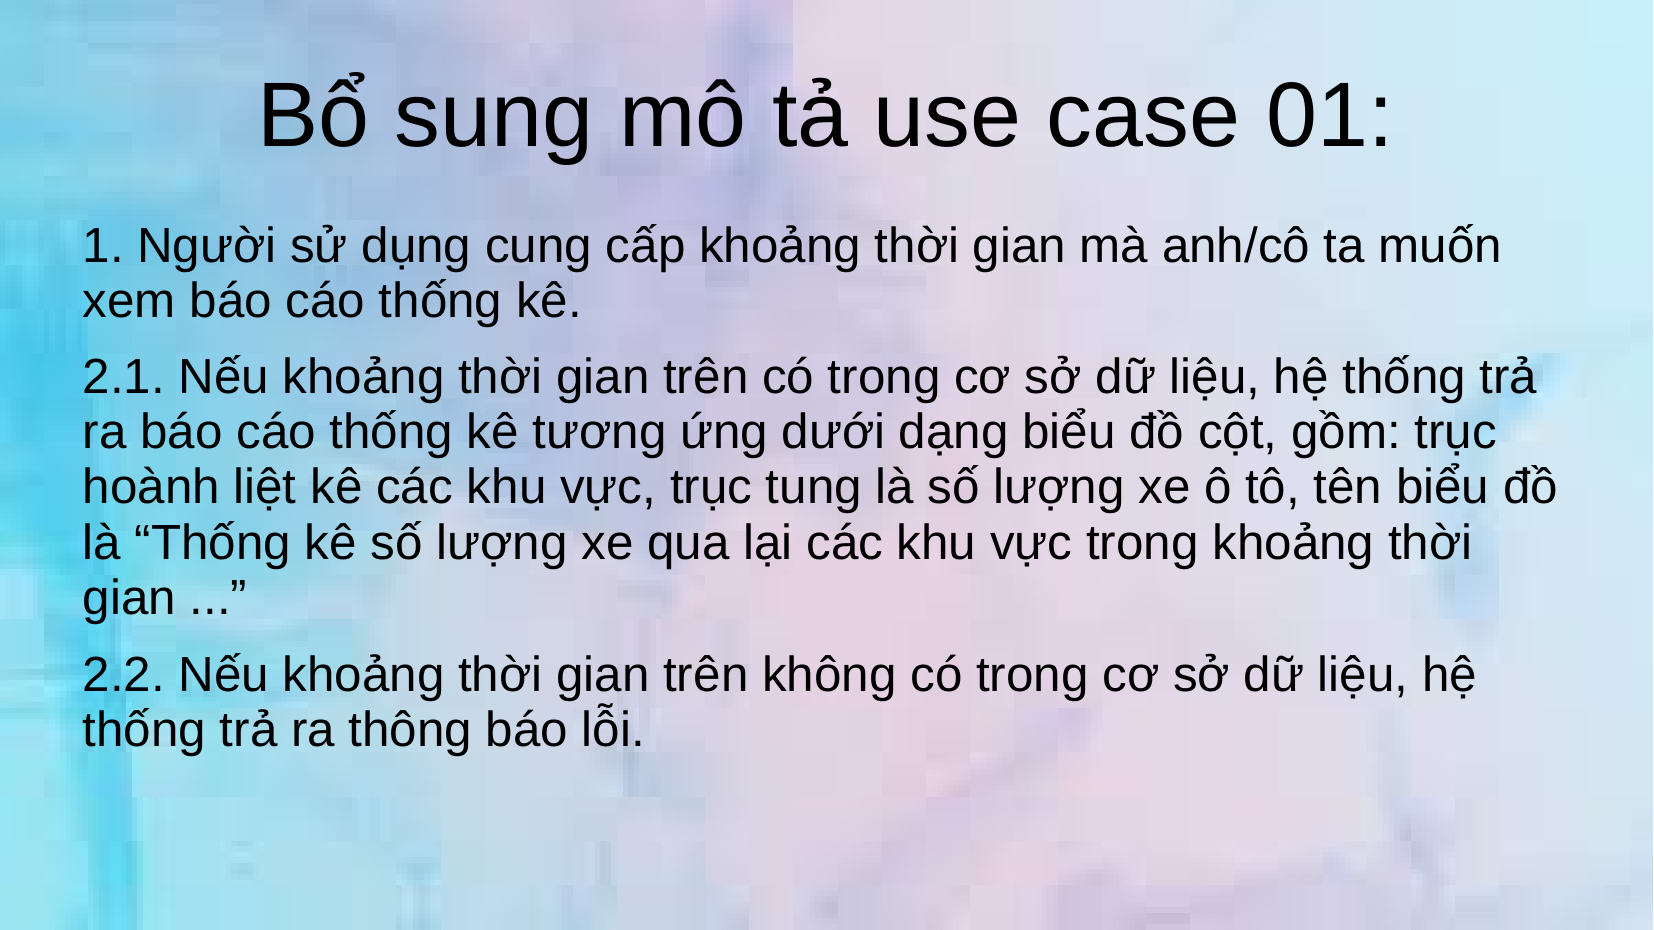

# Bổ sung mô tả use case 01:
1. Người sử dụng cung cấp khoảng thời gian mà anh/cô ta muốn xem báo cáo thống kê.
2.1. Nếu khoảng thời gian trên có trong cơ sở dữ liệu, hệ thống trả ra báo cáo thống kê tương ứng dưới dạng biểu đồ cột, gồm: trục hoành liệt kê các khu vực, trục tung là số lượng xe ô tô, tên biểu đồ là “Thống kê số lượng xe qua lại các khu vực trong khoảng thời gian ...”
2.2. Nếu khoảng thời gian trên không có trong cơ sở dữ liệu, hệ thống trả ra thông báo lỗi.